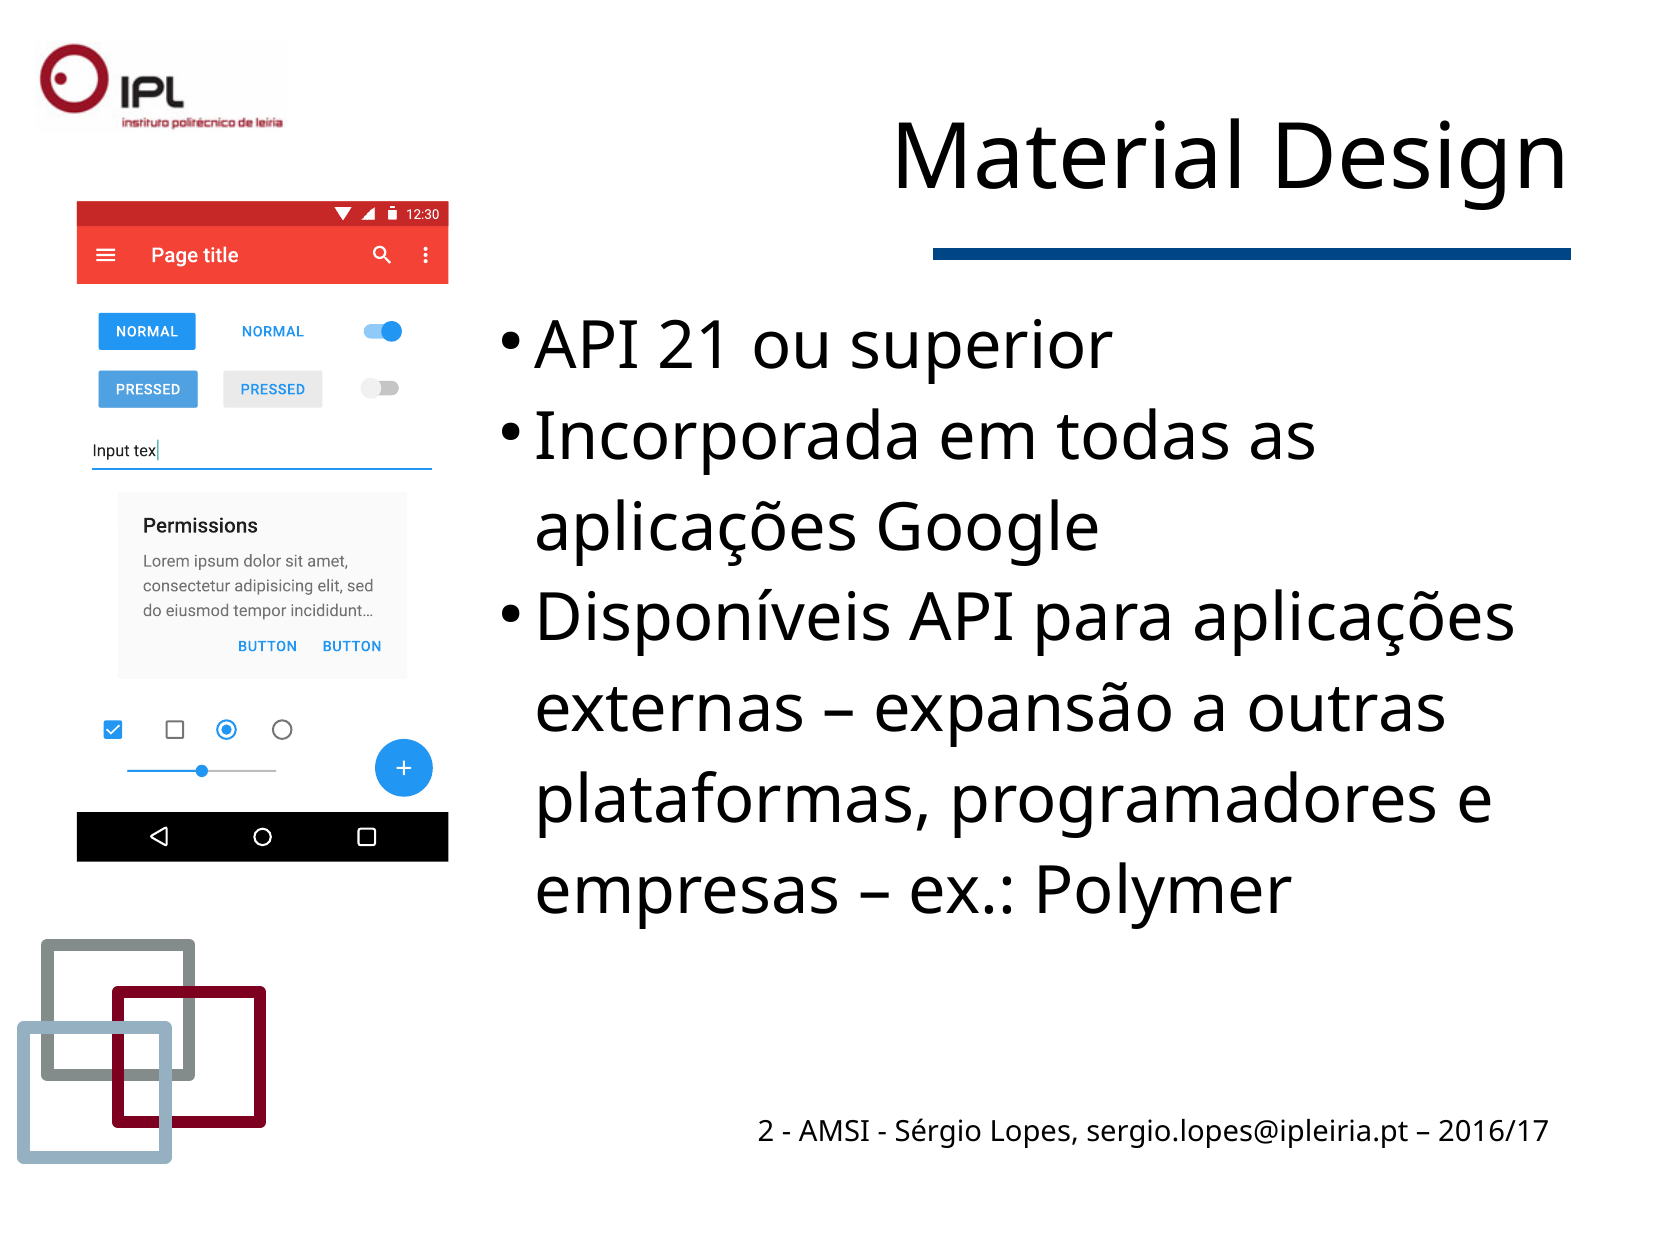

# Material Design
API 21 ou superior
Incorporada em todas as aplicações Google
Disponíveis API para aplicações externas – expansão a outras plataformas, programadores e empresas – ex.: Polymer
2 - AMSI - Sérgio Lopes, sergio.lopes@ipleiria.pt – 2016/17